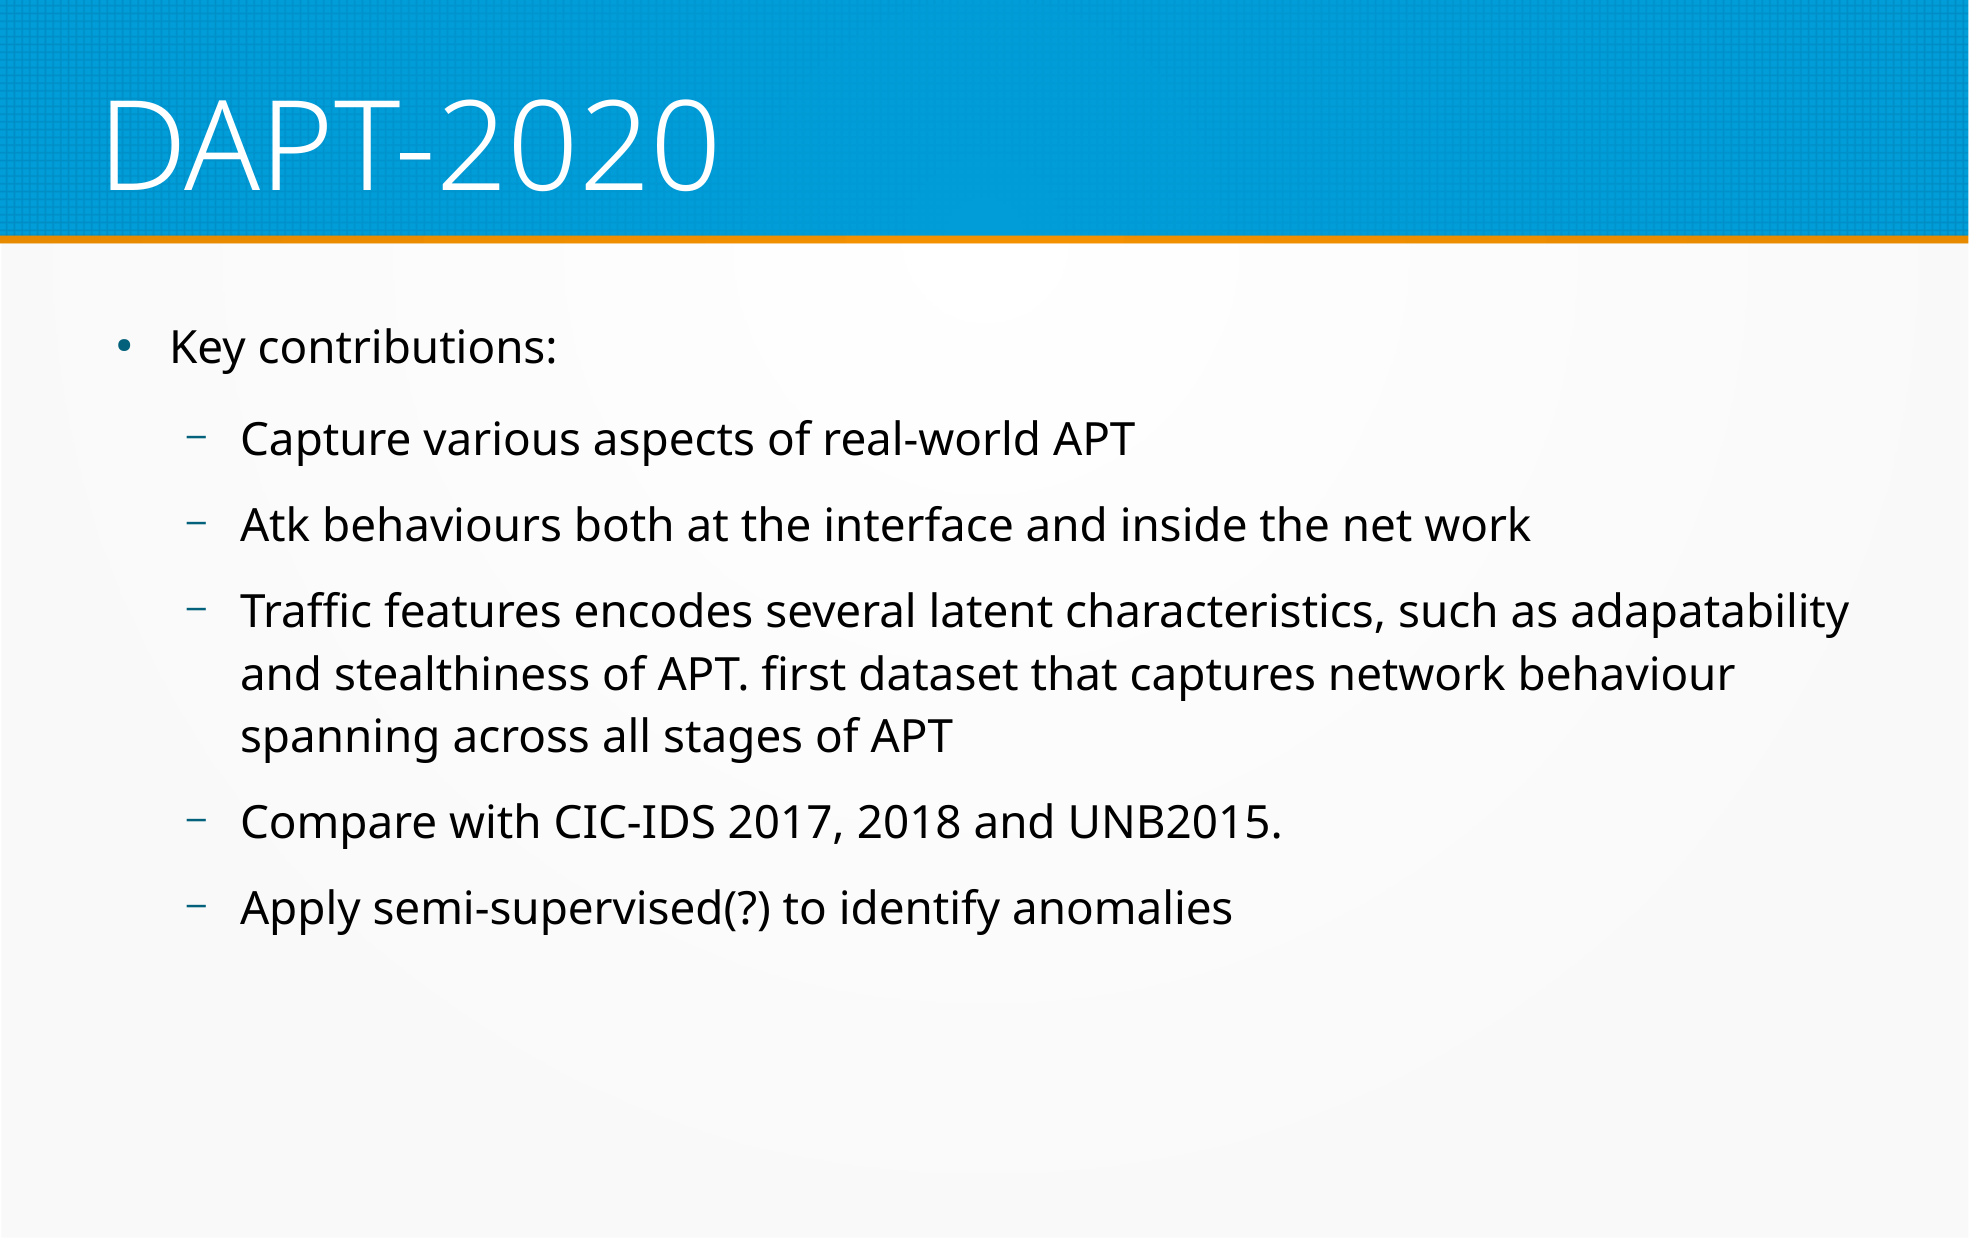

# DAPT-2020
Key contributions:
Capture various aspects of real-world APT
Atk behaviours both at the interface and inside the net work
Traffic features encodes several latent characteristics, such as adapatability and stealthiness of APT. first dataset that captures network behaviour spanning across all stages of APT
Compare with CIC-IDS 2017, 2018 and UNB2015.
Apply semi-supervised(?) to identify anomalies